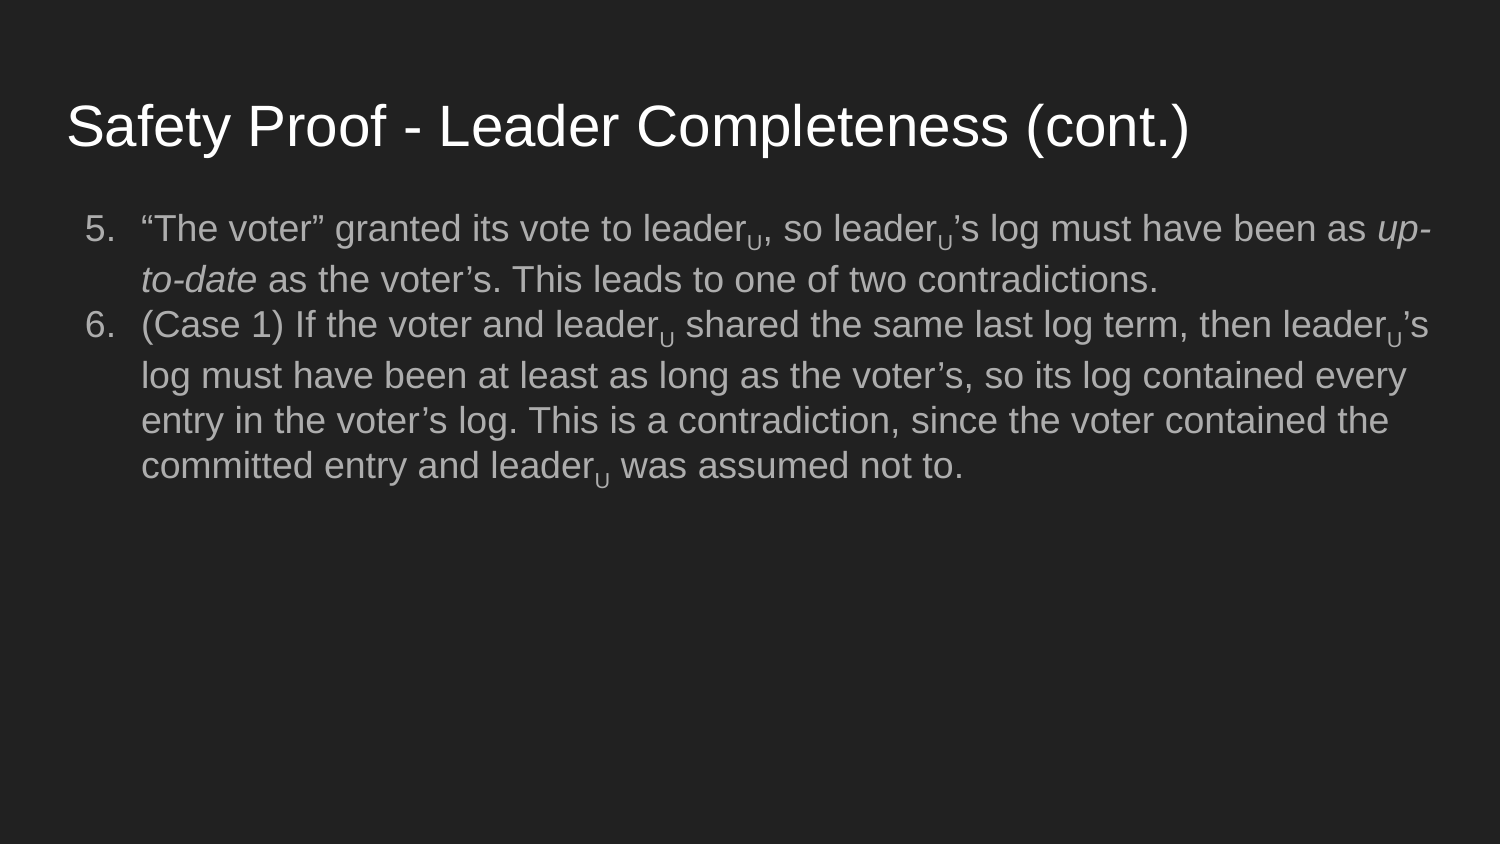

# Safety Proof - Leader Completeness (cont.)
“The voter” granted its vote to leaderU, so leaderU’s log must have been as up-to-date as the voter’s. This leads to one of two contradictions.
(Case 1) If the voter and leaderU shared the same last log term, then leaderU’s log must have been at least as long as the voter’s, so its log contained every entry in the voter’s log. This is a contradiction, since the voter contained the committed entry and leaderU was assumed not to.